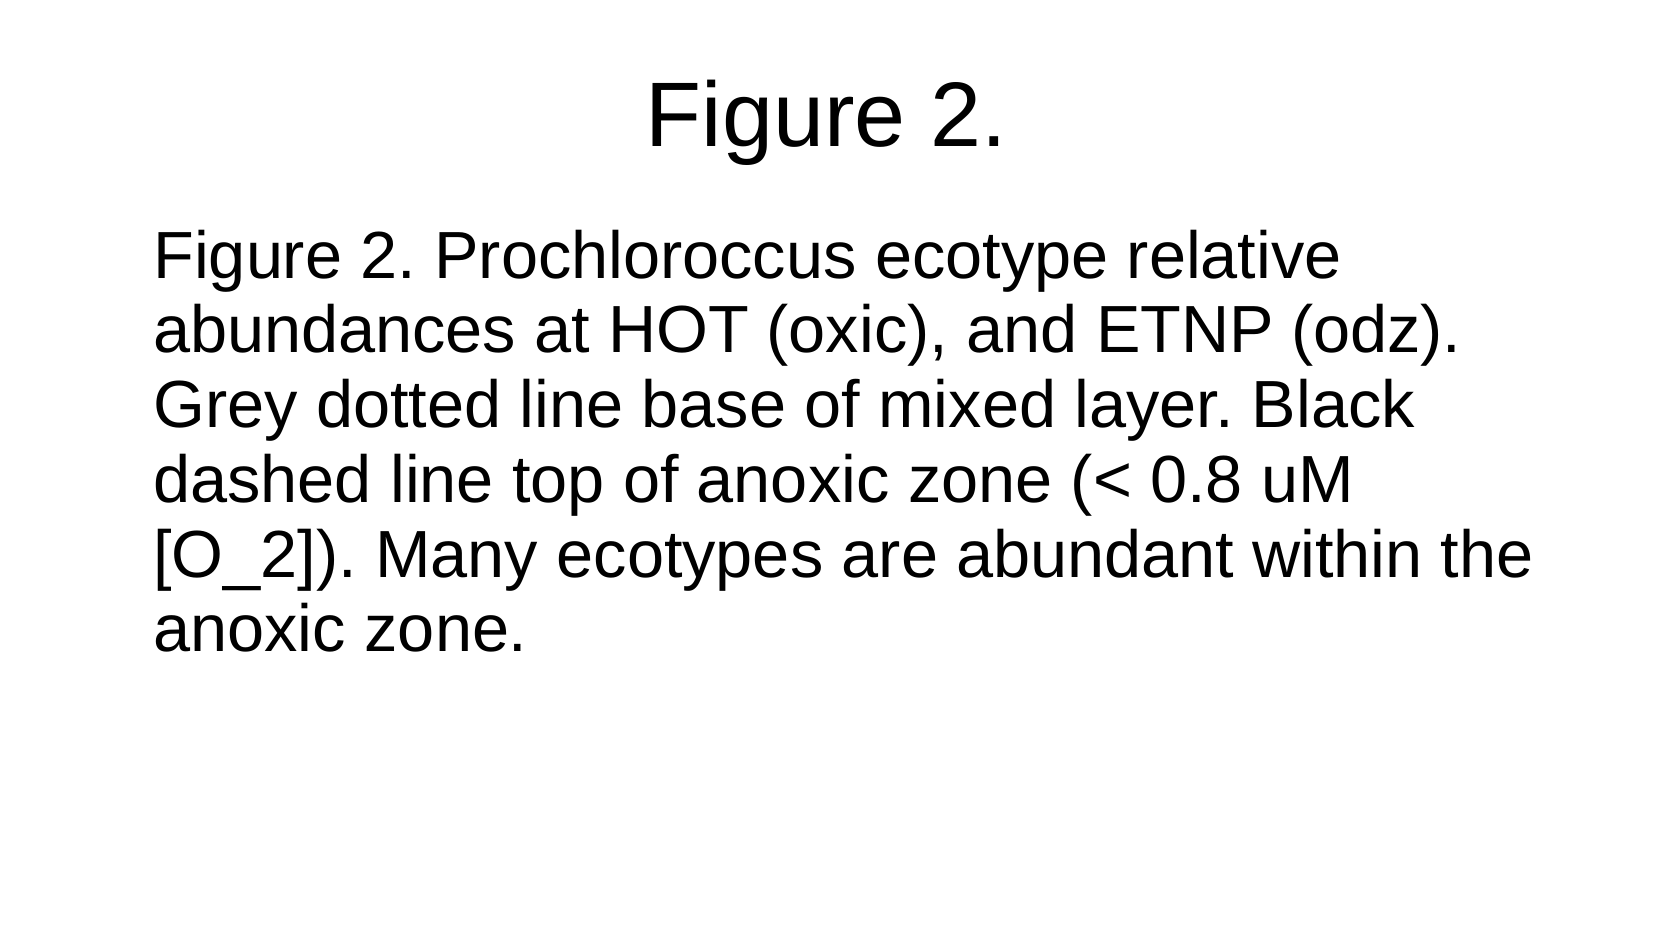

# Figure 2.
Figure 2. Prochloroccus ecotype relative abundances at HOT (oxic), and ETNP (odz). Grey dotted line base of mixed layer. Black dashed line top of anoxic zone (< 0.8 uM [O_2]). Many ecotypes are abundant within the anoxic zone.